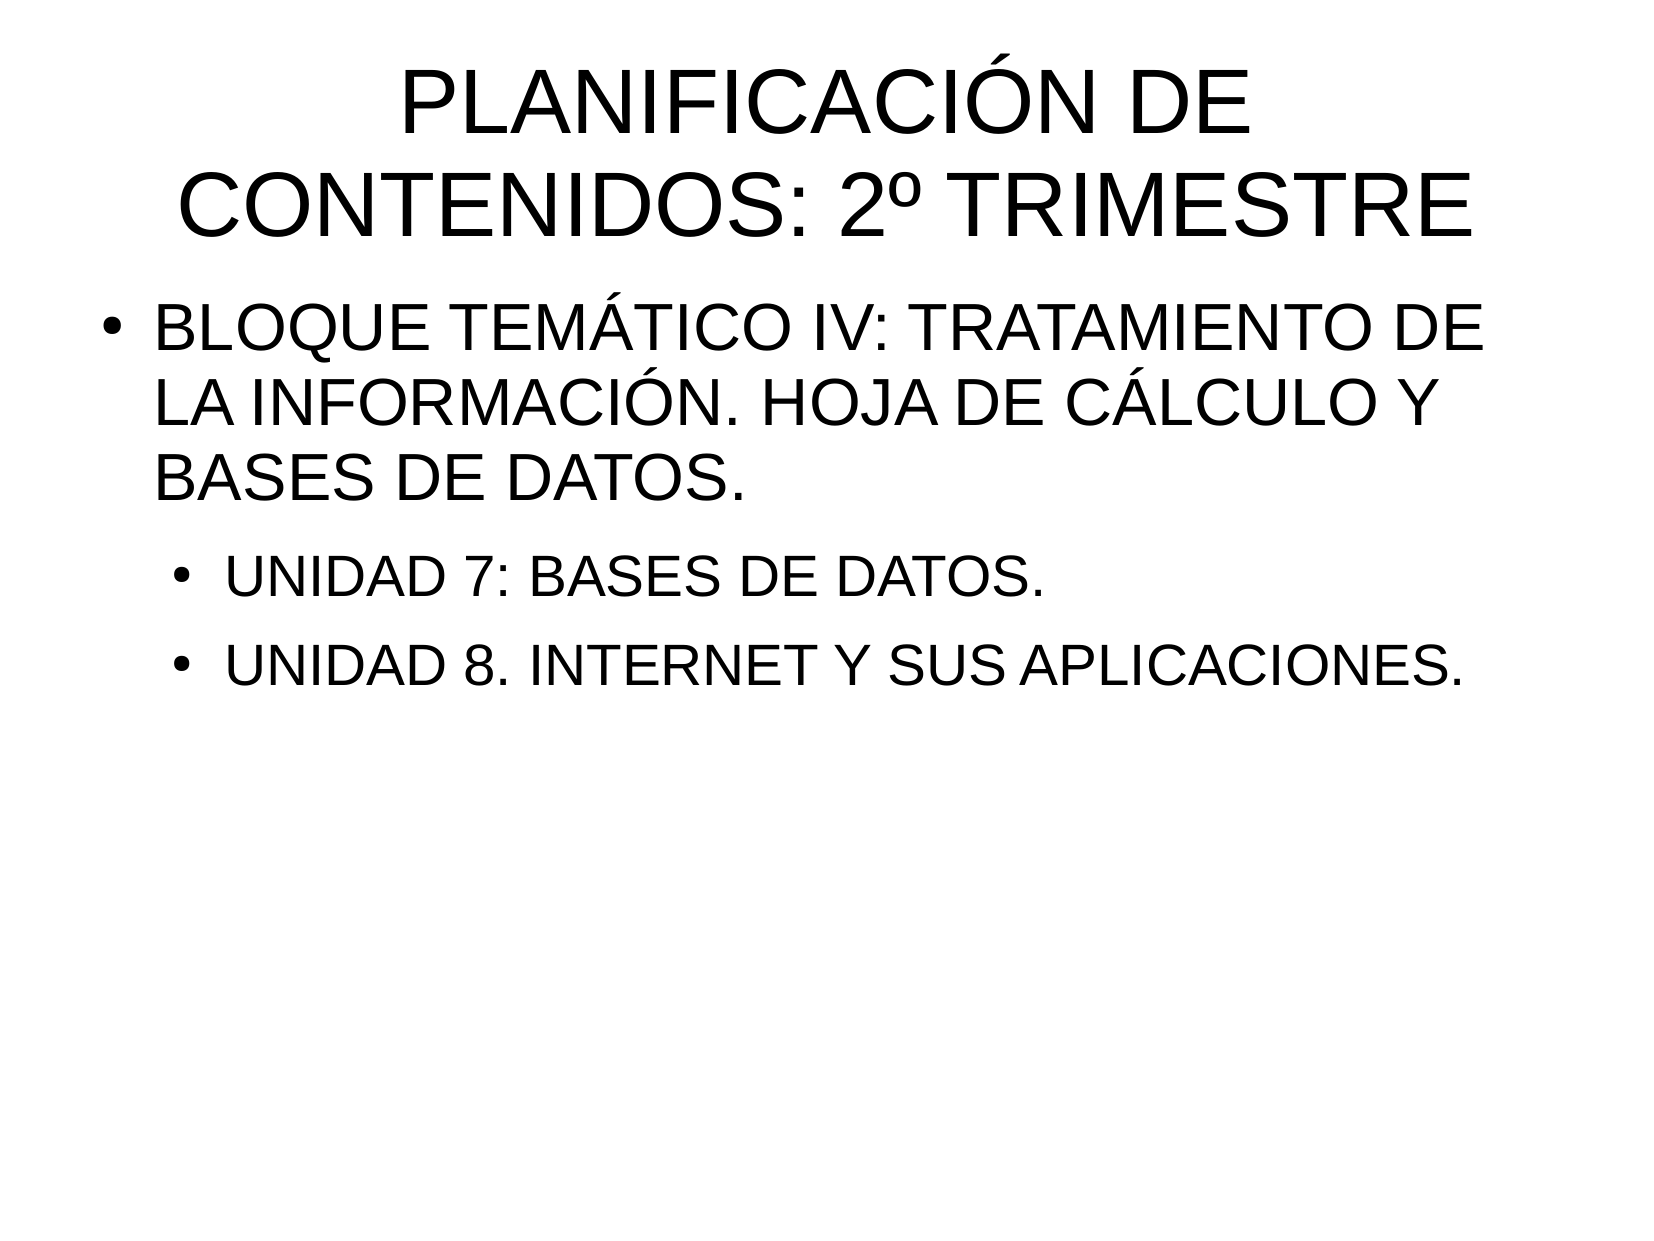

# PLANIFICACIÓN DE CONTENIDOS: 2º TRIMESTRE
BLOQUE TEMÁTICO IV: TRATAMIENTO DE LA INFORMACIÓN. HOJA DE CÁLCULO Y BASES DE DATOS.
UNIDAD 7: BASES DE DATOS.
UNIDAD 8. INTERNET Y SUS APLICACIONES.